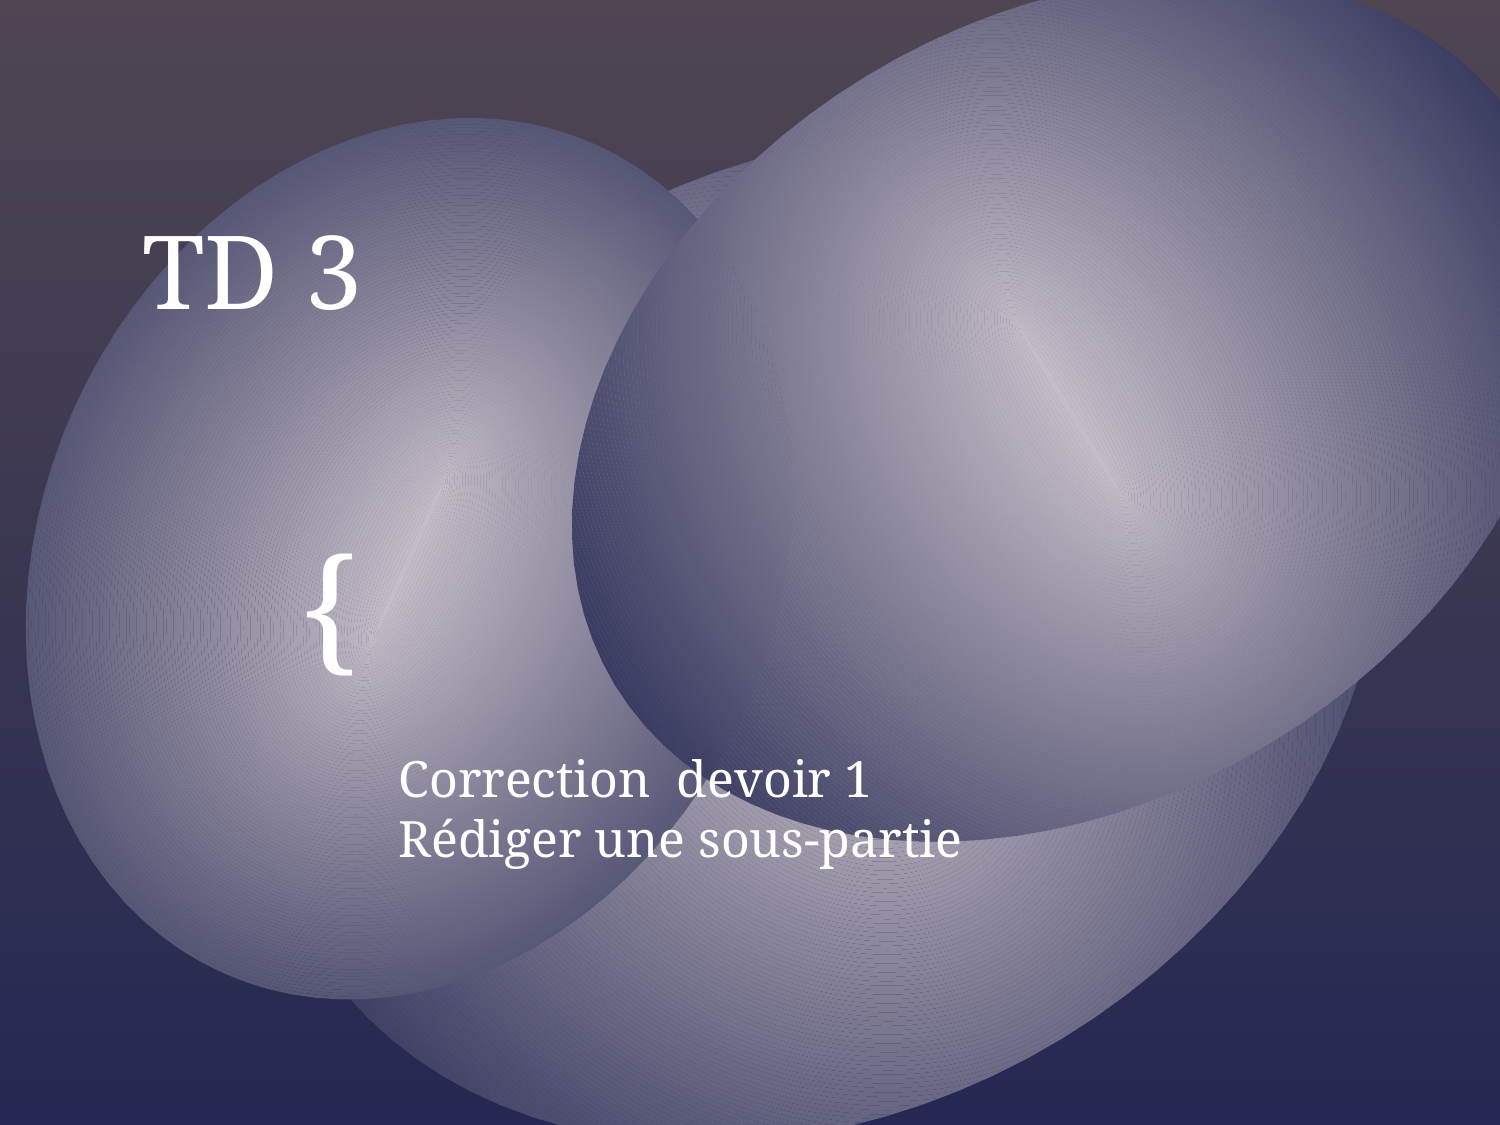

# TD 3
Correction devoir 1
Rédiger une sous-partie